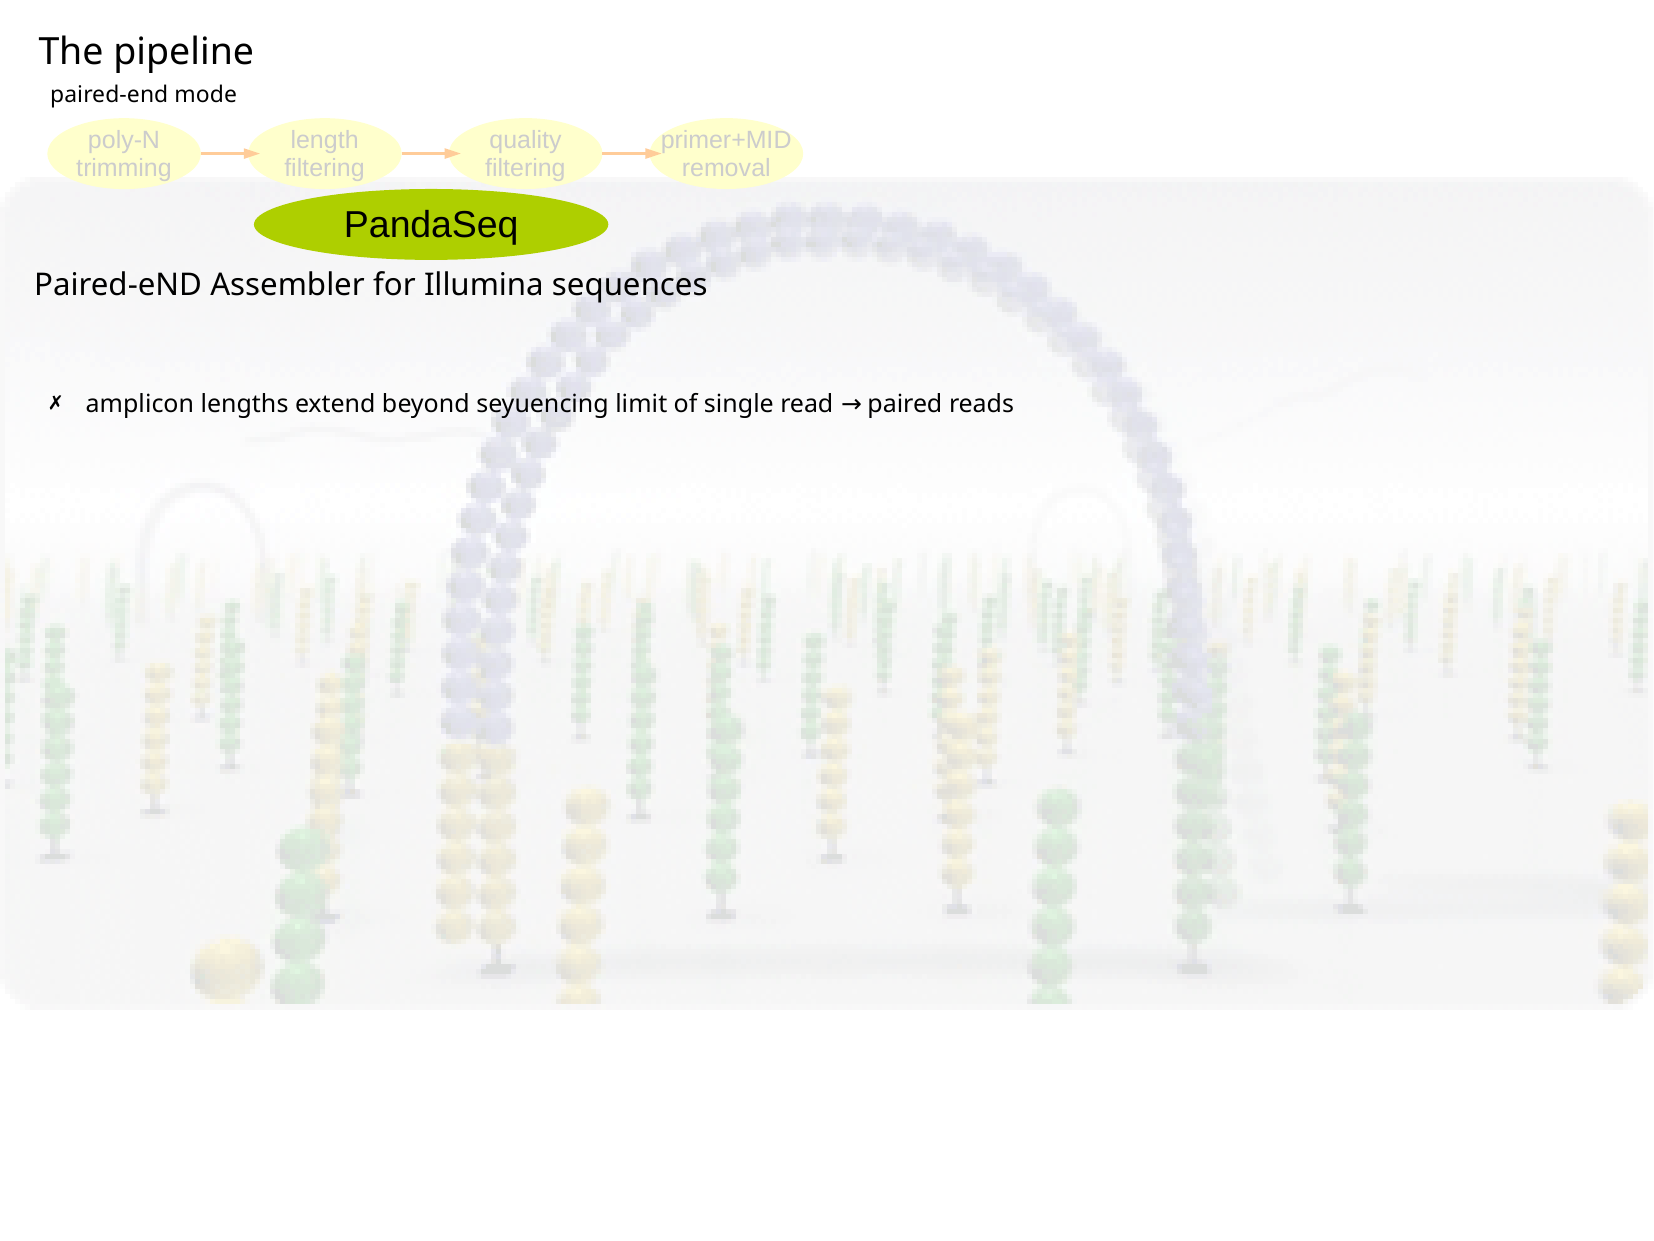

The pipeline
paired-end mode
quality
filtering
primer+MID
removal
poly-N
trimming
length
filtering
PandaSeq
Paired-eND Assembler for Illumina sequences
amplicon lengths extend beyond seyuencing limit of single read → paired reads